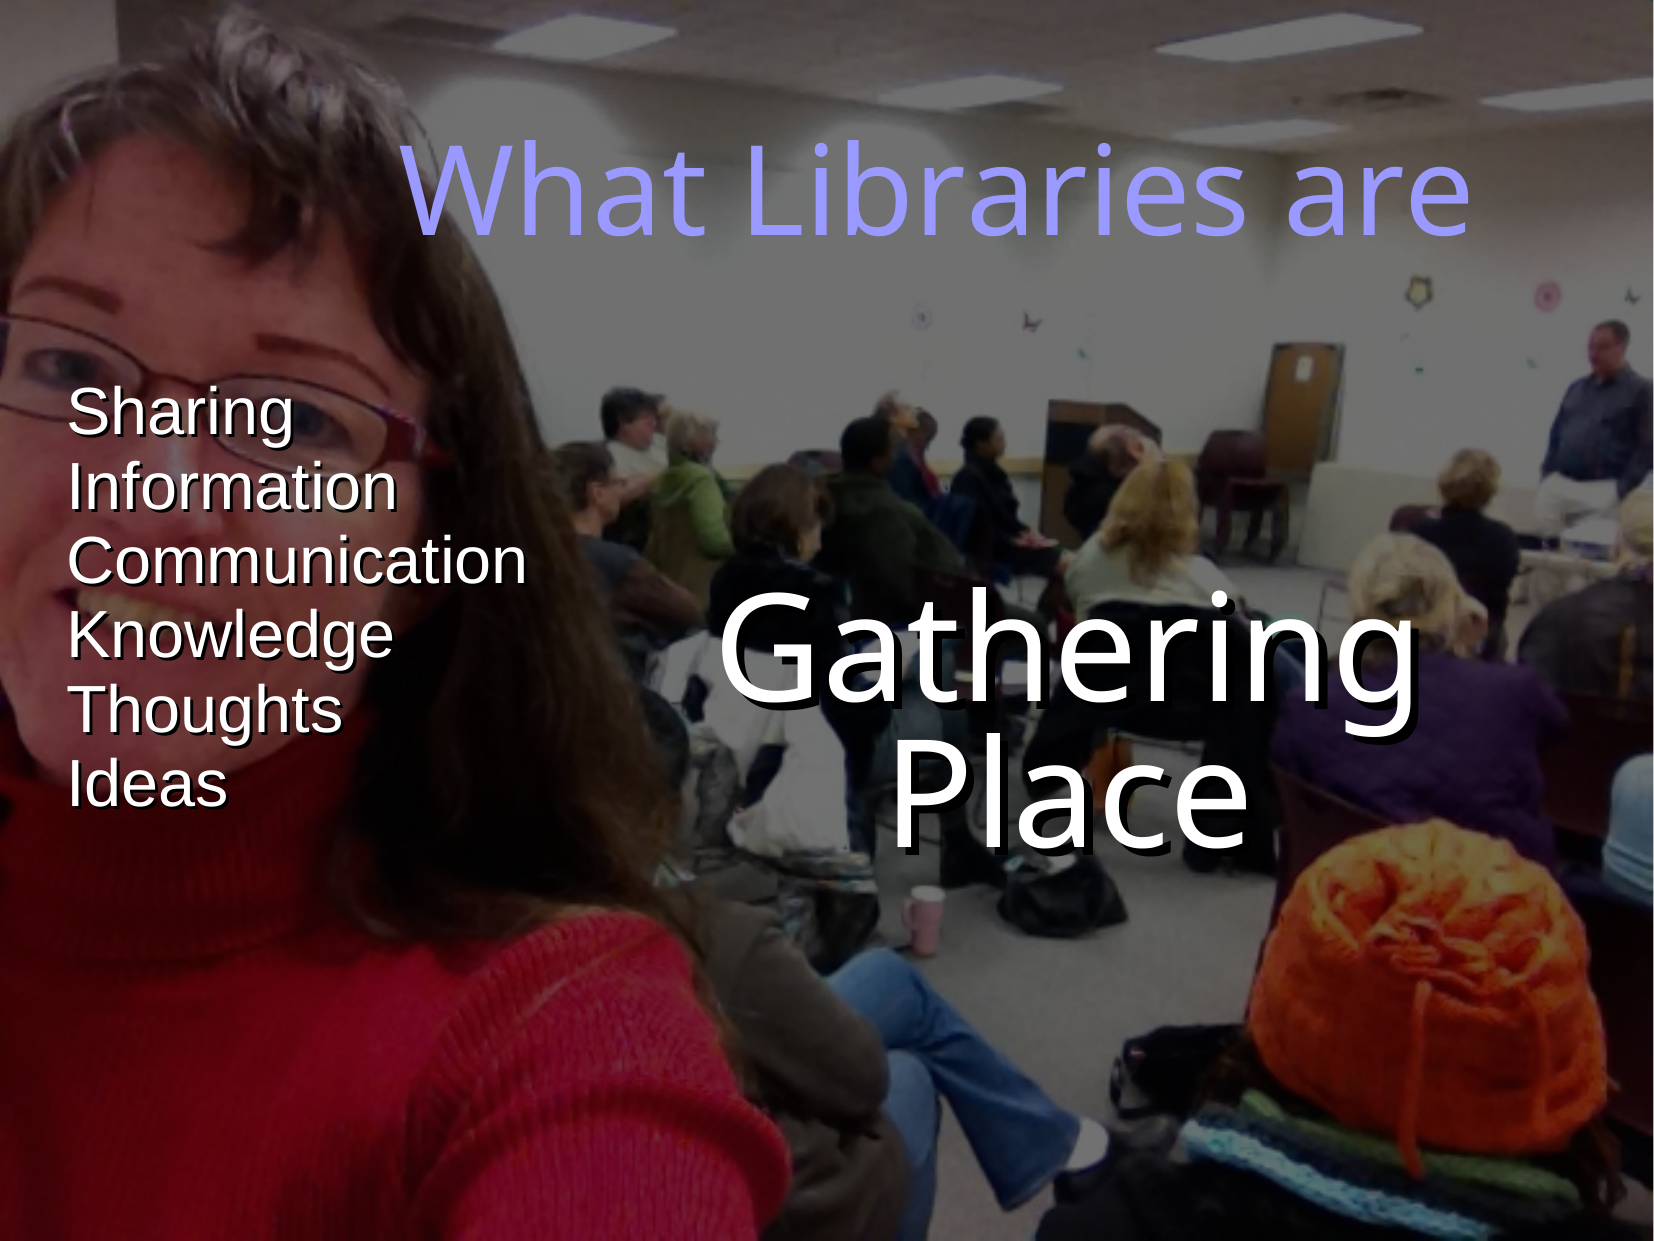

# What Libraries are
Sharing Information
Communication Knowledge
Thoughts
Ideas
Gathering Place